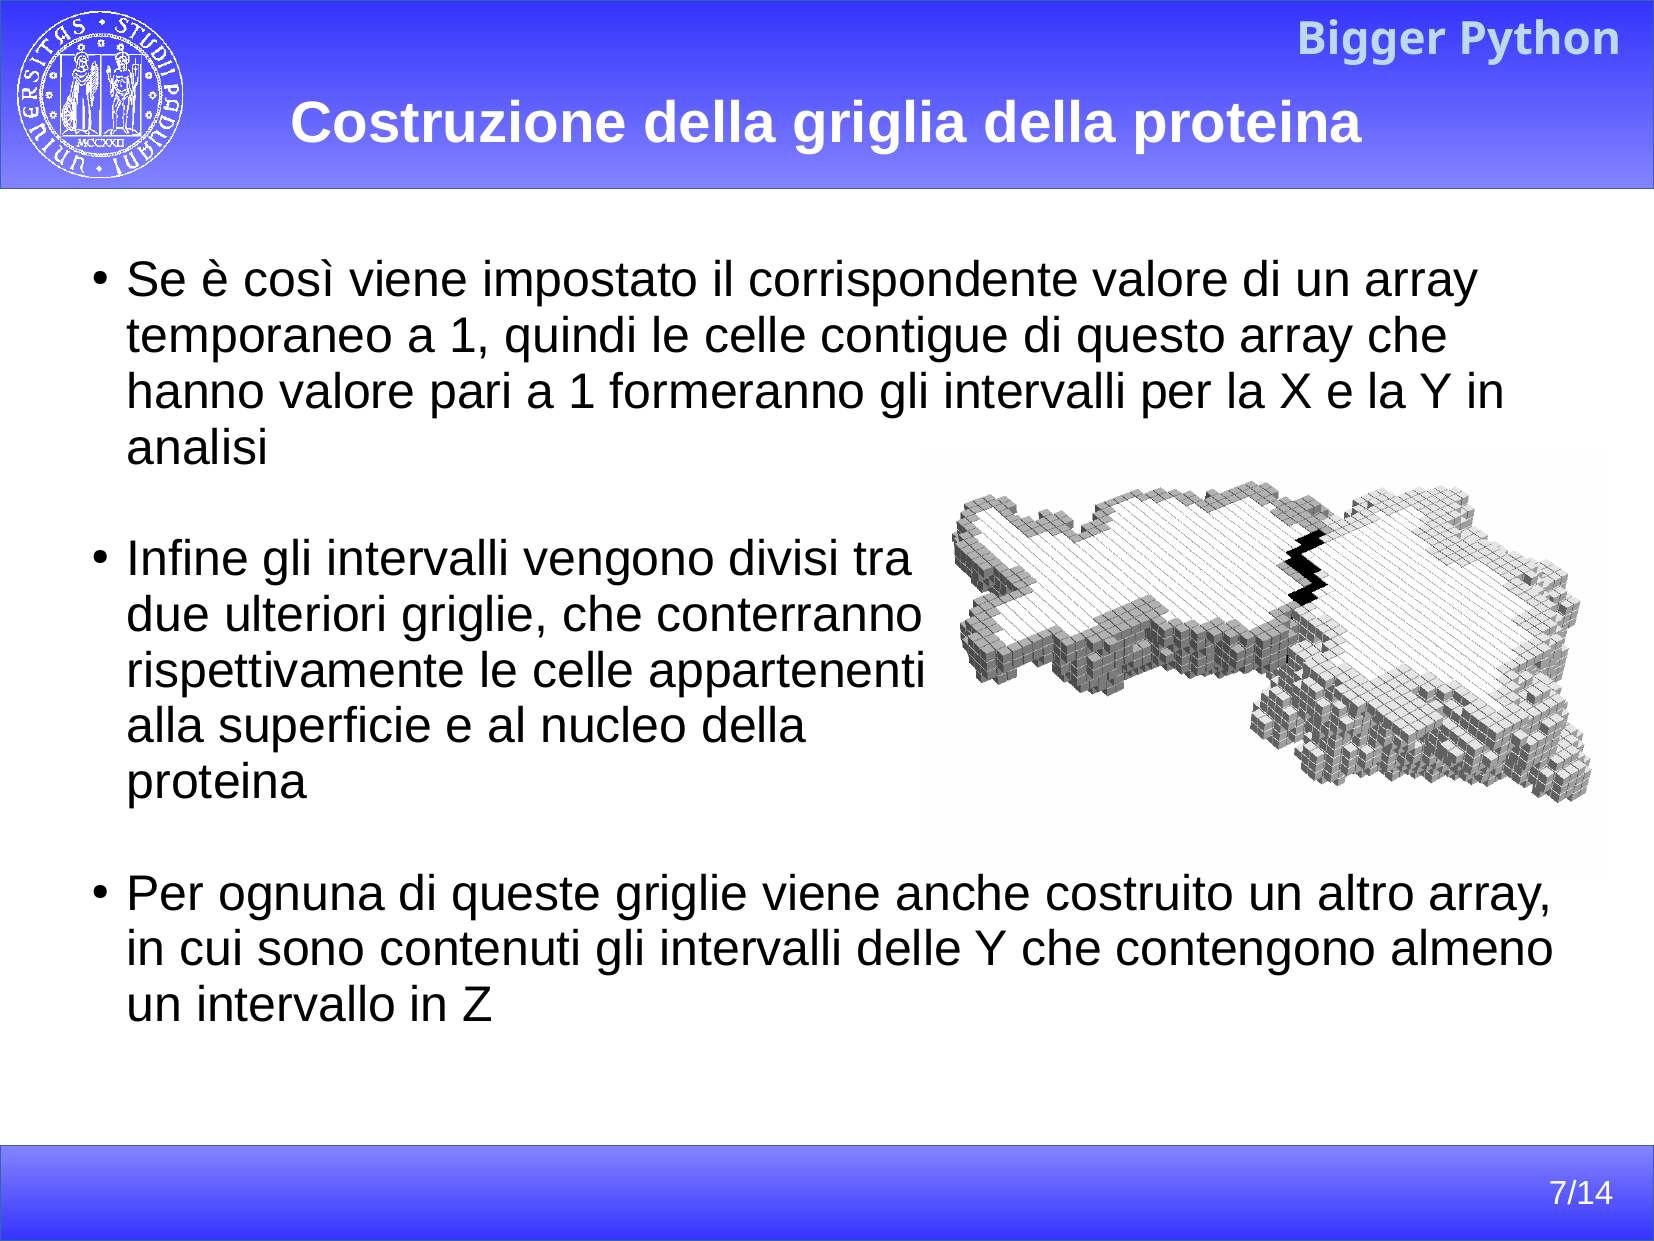

Bigger Python
Costruzione della griglia della proteina
Se è così viene impostato il corrispondente valore di un array temporaneo a 1, quindi le celle contigue di questo array che hanno valore pari a 1 formeranno gli intervalli per la X e la Y in analisi
Infine gli intervalli vengono divisi tra
due ulteriori griglie, che conterranno
rispettivamente le celle appartenenti
alla superficie e al nucleo della
proteina
Per ognuna di queste griglie viene anche costruito un altro array, in cui sono contenuti gli intervalli delle Y che contengono almeno un intervallo in Z
7/14